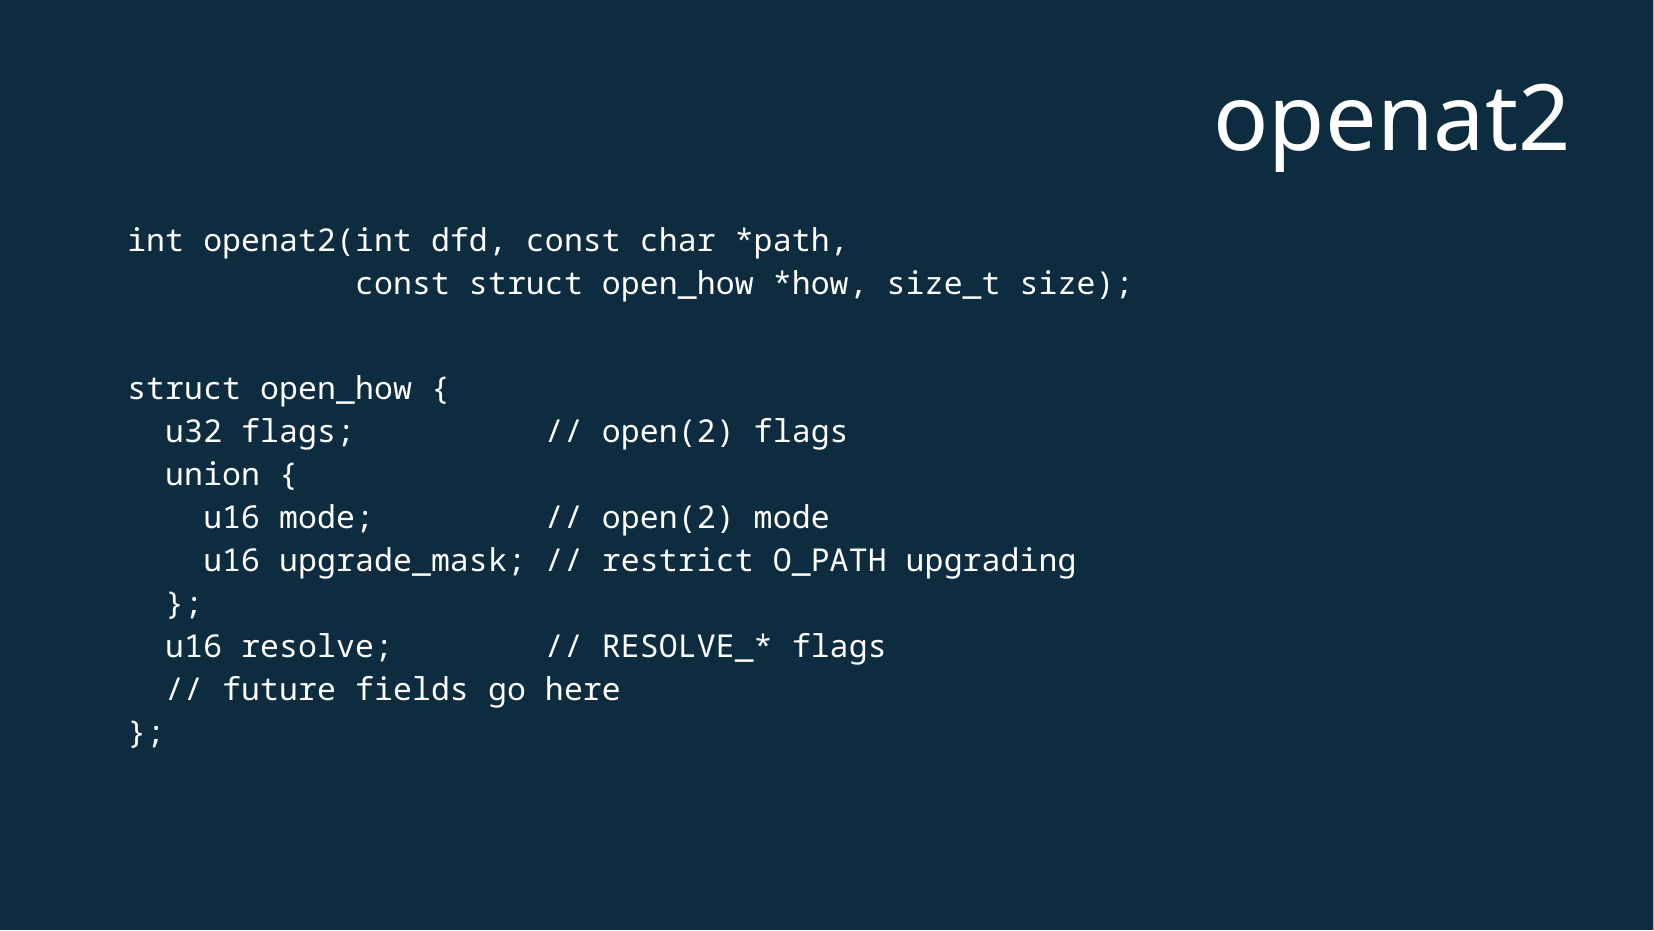

# openat2
int openat2(int dfd, const char *path,
 const struct open_how *how, size_t size);
struct open_how {
 u32 flags; // open(2) flags
 union {
 u16 mode; // open(2) mode
 u16 upgrade_mask; // restrict O_PATH upgrading
 };
 u16 resolve; // RESOLVE_* flags
 // future fields go here
};